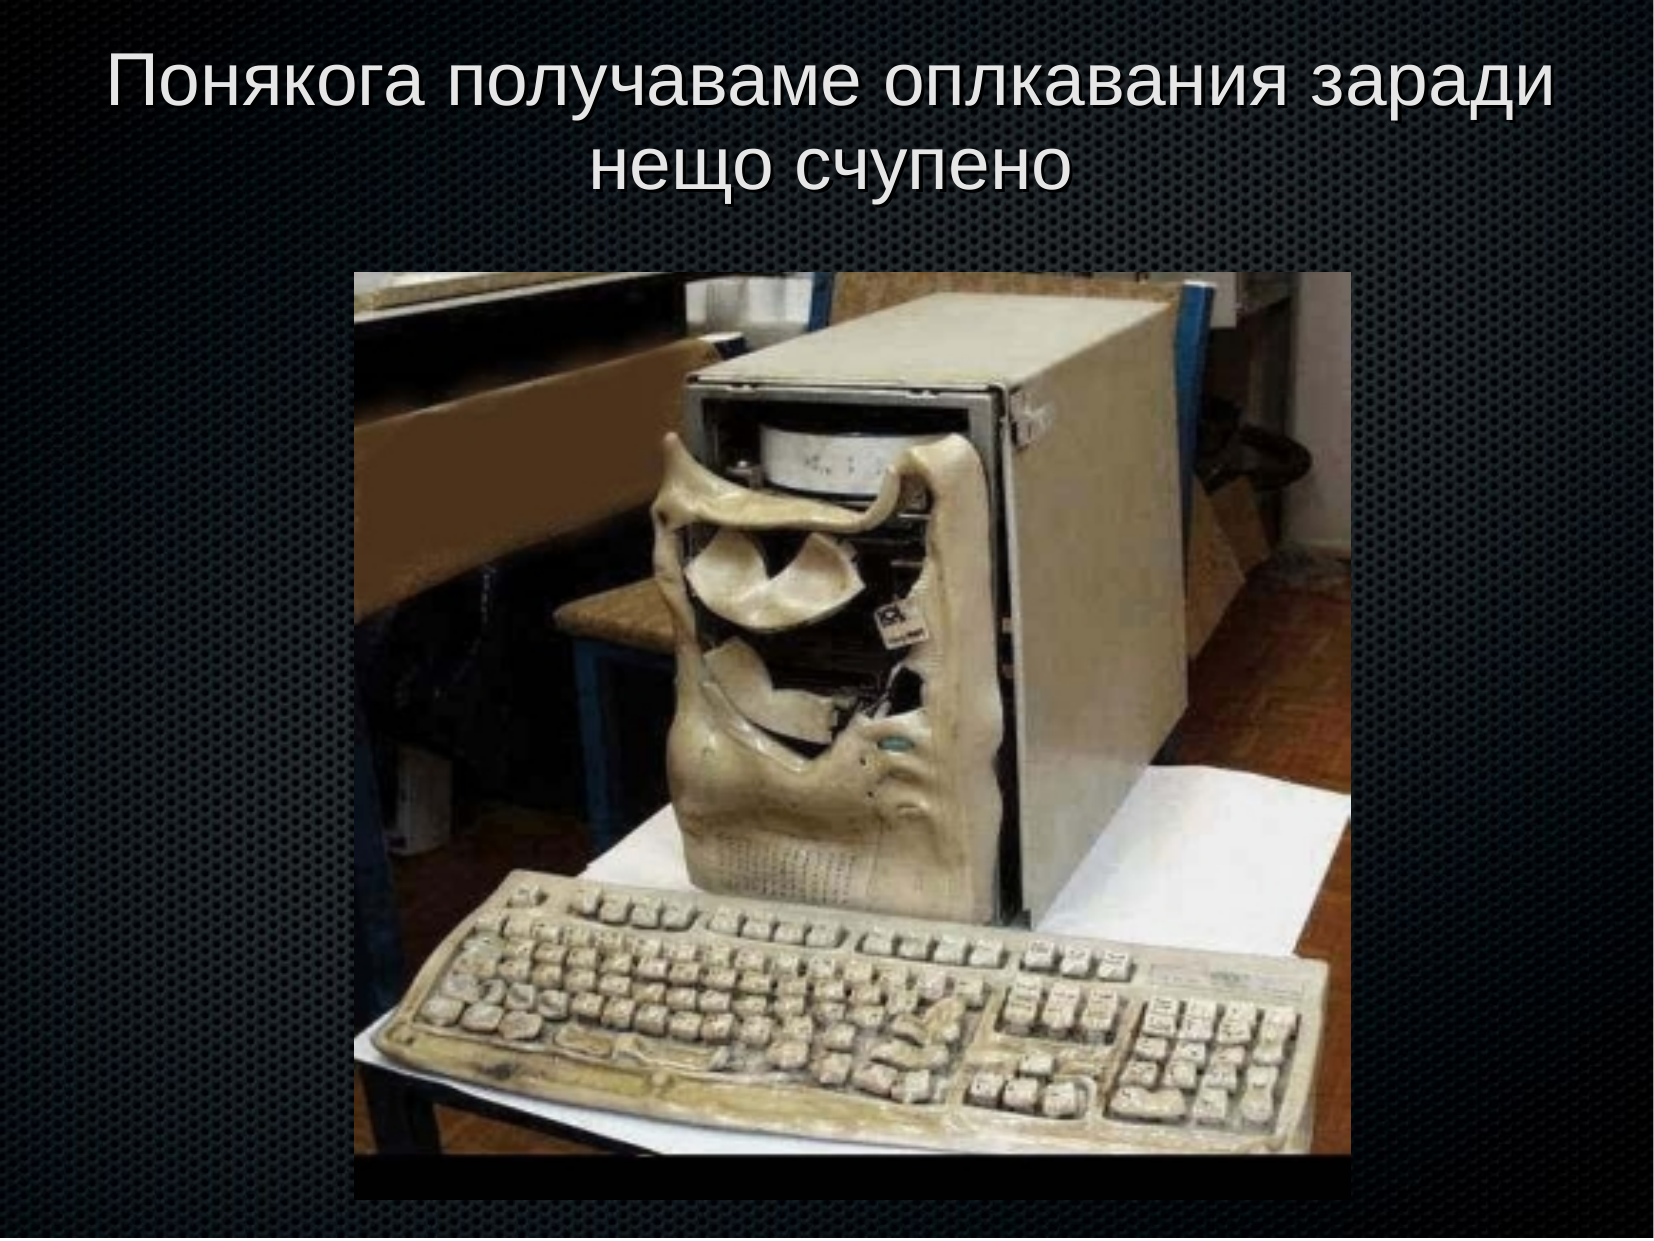

# Понякога получаваме оплкавания заради нещо счупено